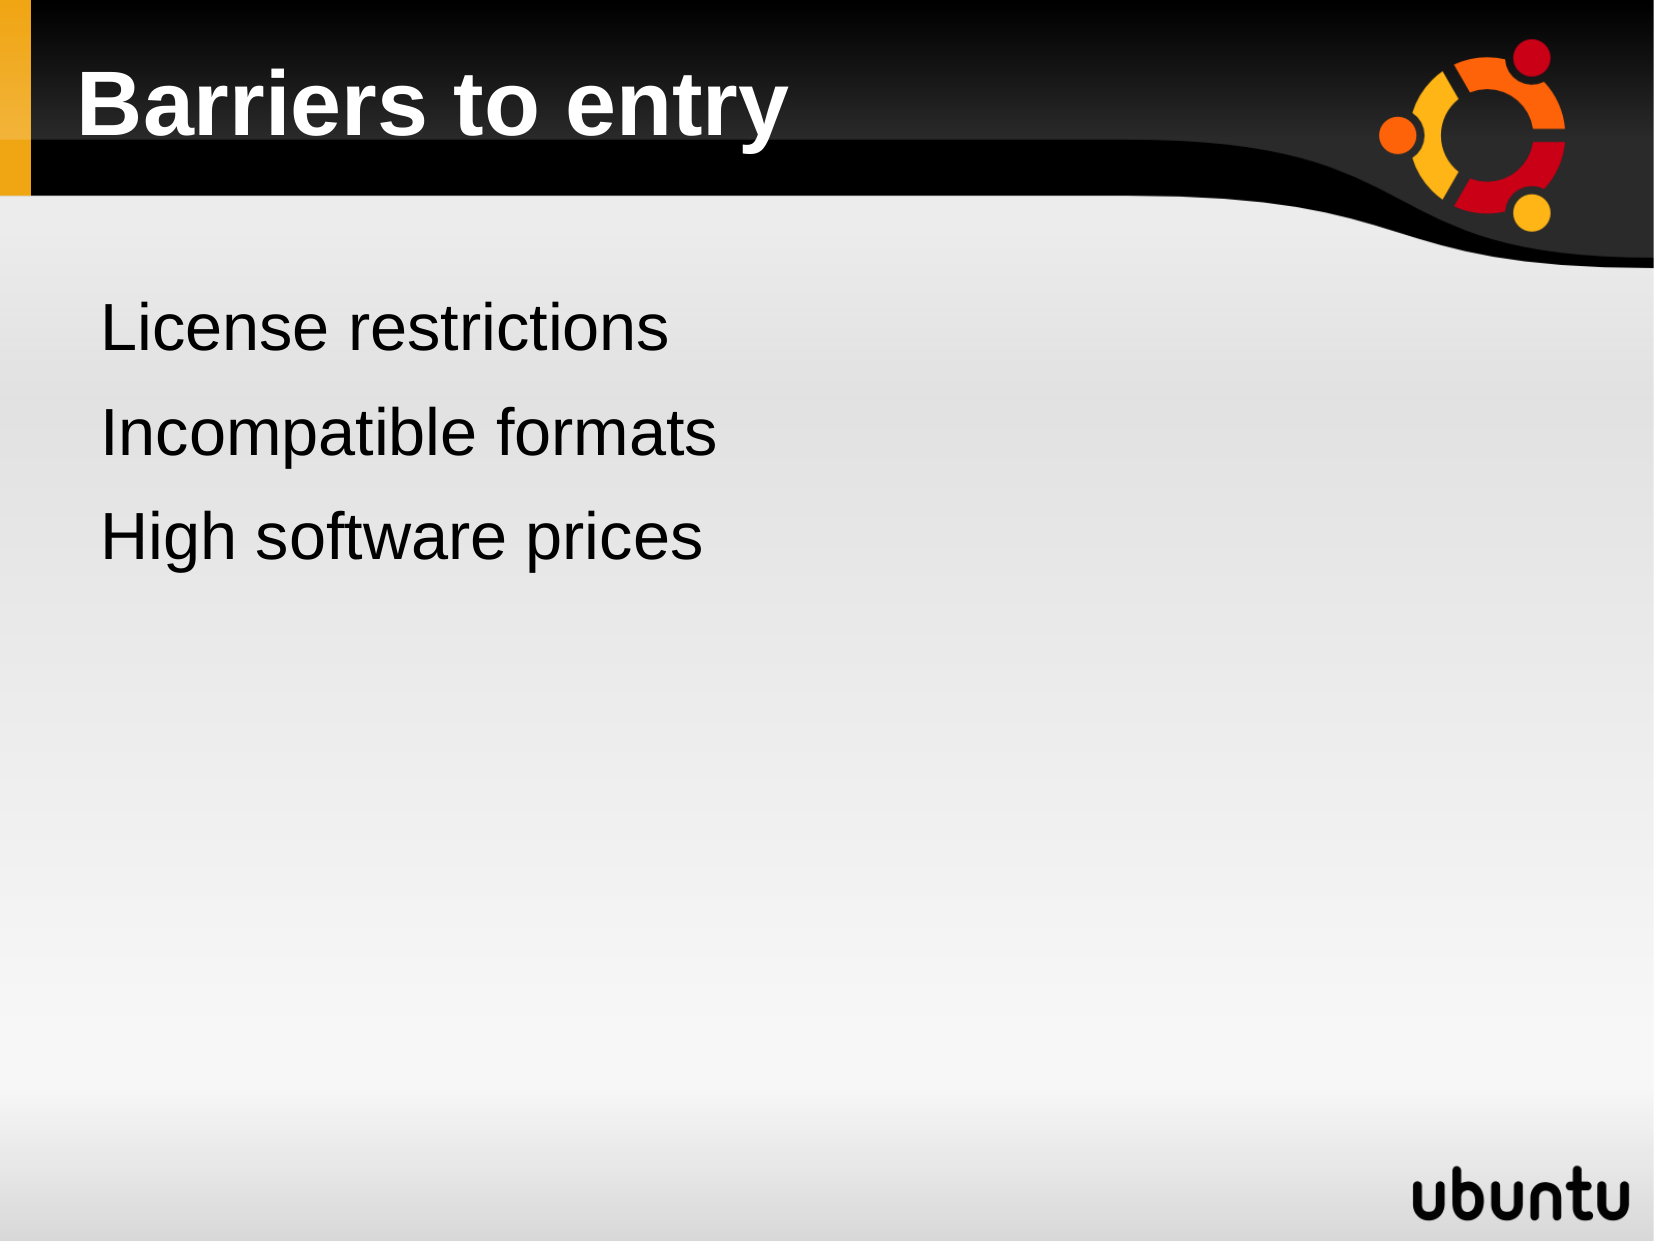

# Barriers to entry
License restrictions
Incompatible formats
High software prices